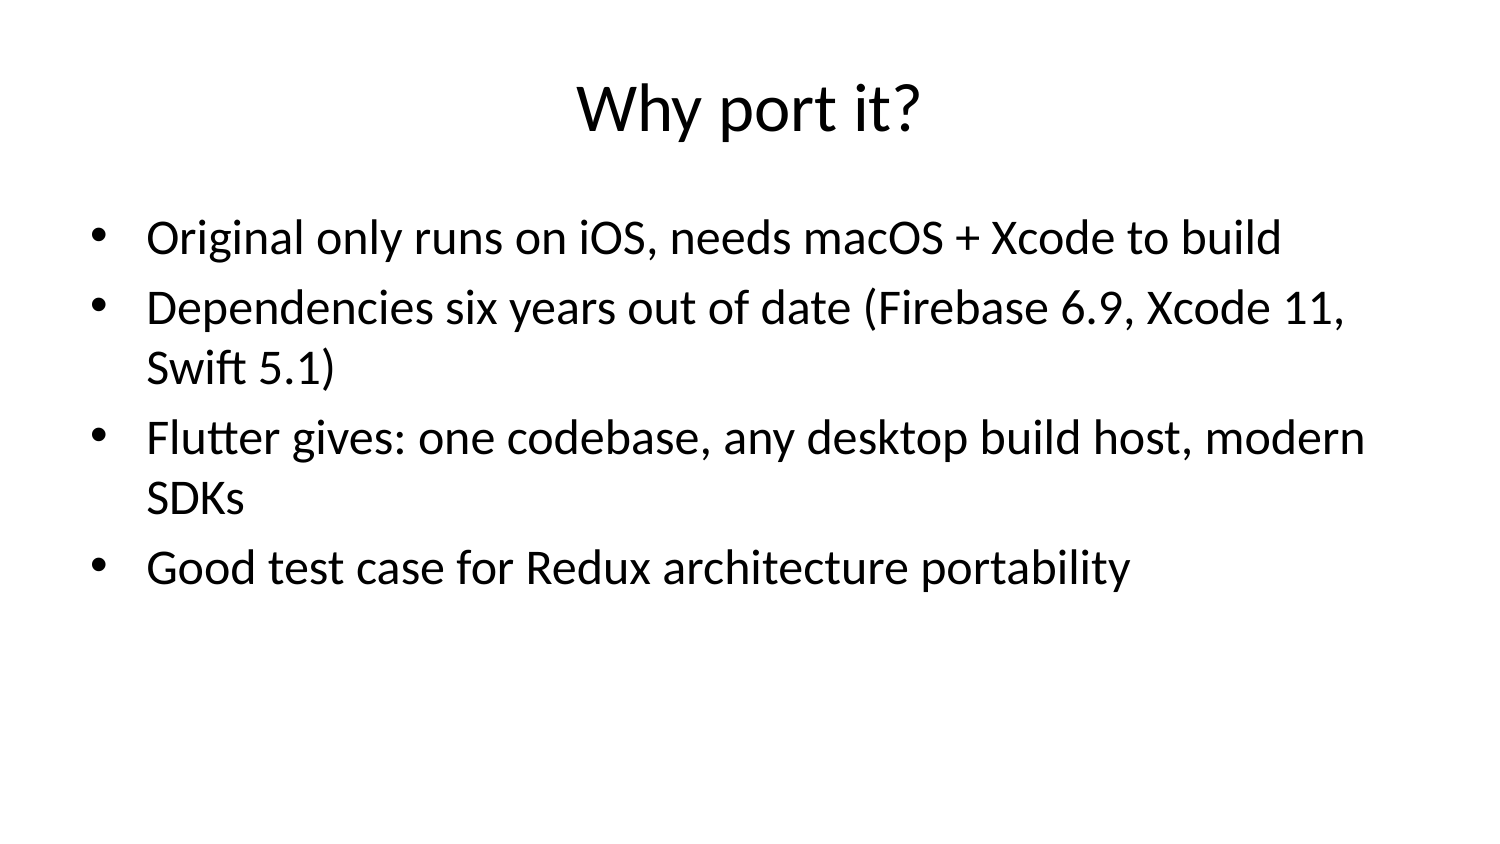

# Why port it?
Original only runs on iOS, needs macOS + Xcode to build
Dependencies six years out of date (Firebase 6.9, Xcode 11, Swift 5.1)
Flutter gives: one codebase, any desktop build host, modern SDKs
Good test case for Redux architecture portability